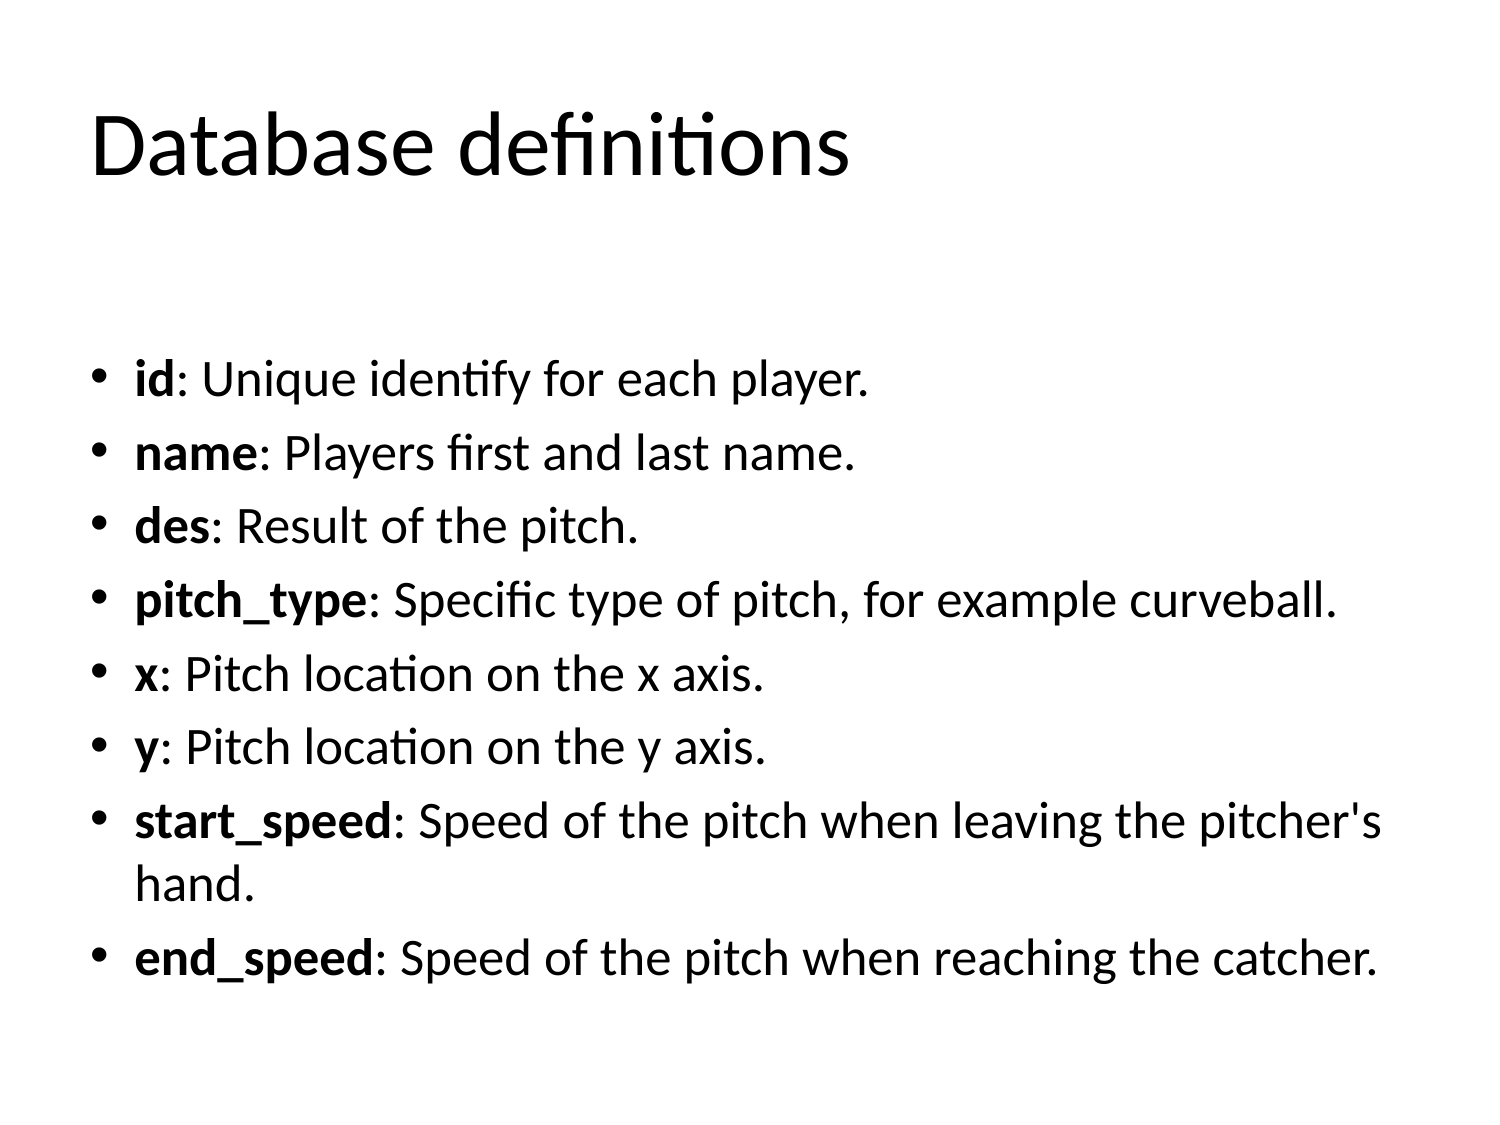

# Database definitions
id: Unique identify for each player.
name: Players first and last name.
des: Result of the pitch.
pitch_type: Specific type of pitch, for example curveball.
x: Pitch location on the x axis.
y: Pitch location on the y axis.
start_speed: Speed of the pitch when leaving the pitcher's hand.
end_speed: Speed of the pitch when reaching the catcher.